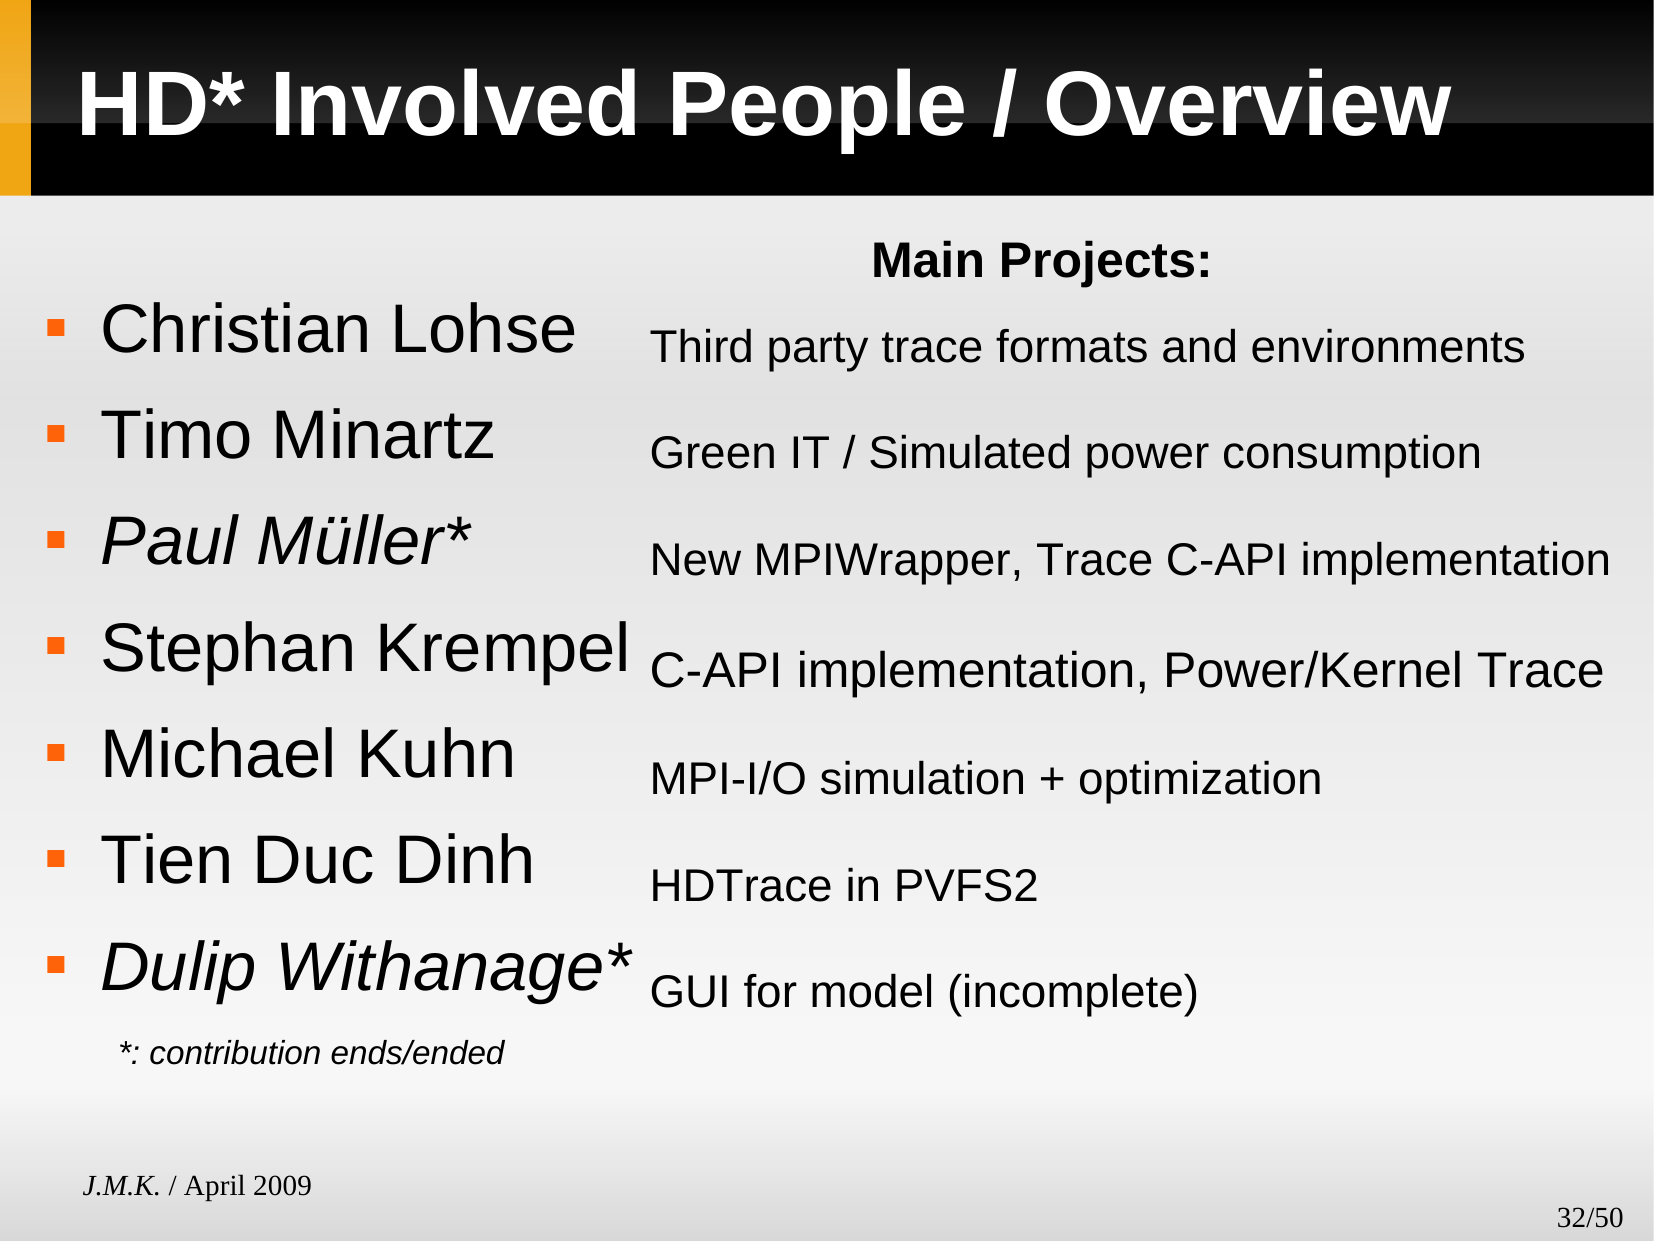

# HD* Involved People / Overview
Main Projects:
Christian Lohse
Timo Minartz
Paul Müller*
Stephan Krempel
Michael Kuhn
Tien Duc Dinh
Dulip Withanage*
*: contribution ends/ended
Third party trace formats and environments
Green IT / Simulated power consumption
New MPIWrapper, Trace C-API implementation
C-API implementation, Power/Kernel Trace
MPI-I/O simulation + optimization
HDTrace in PVFS2
GUI for model (incomplete)